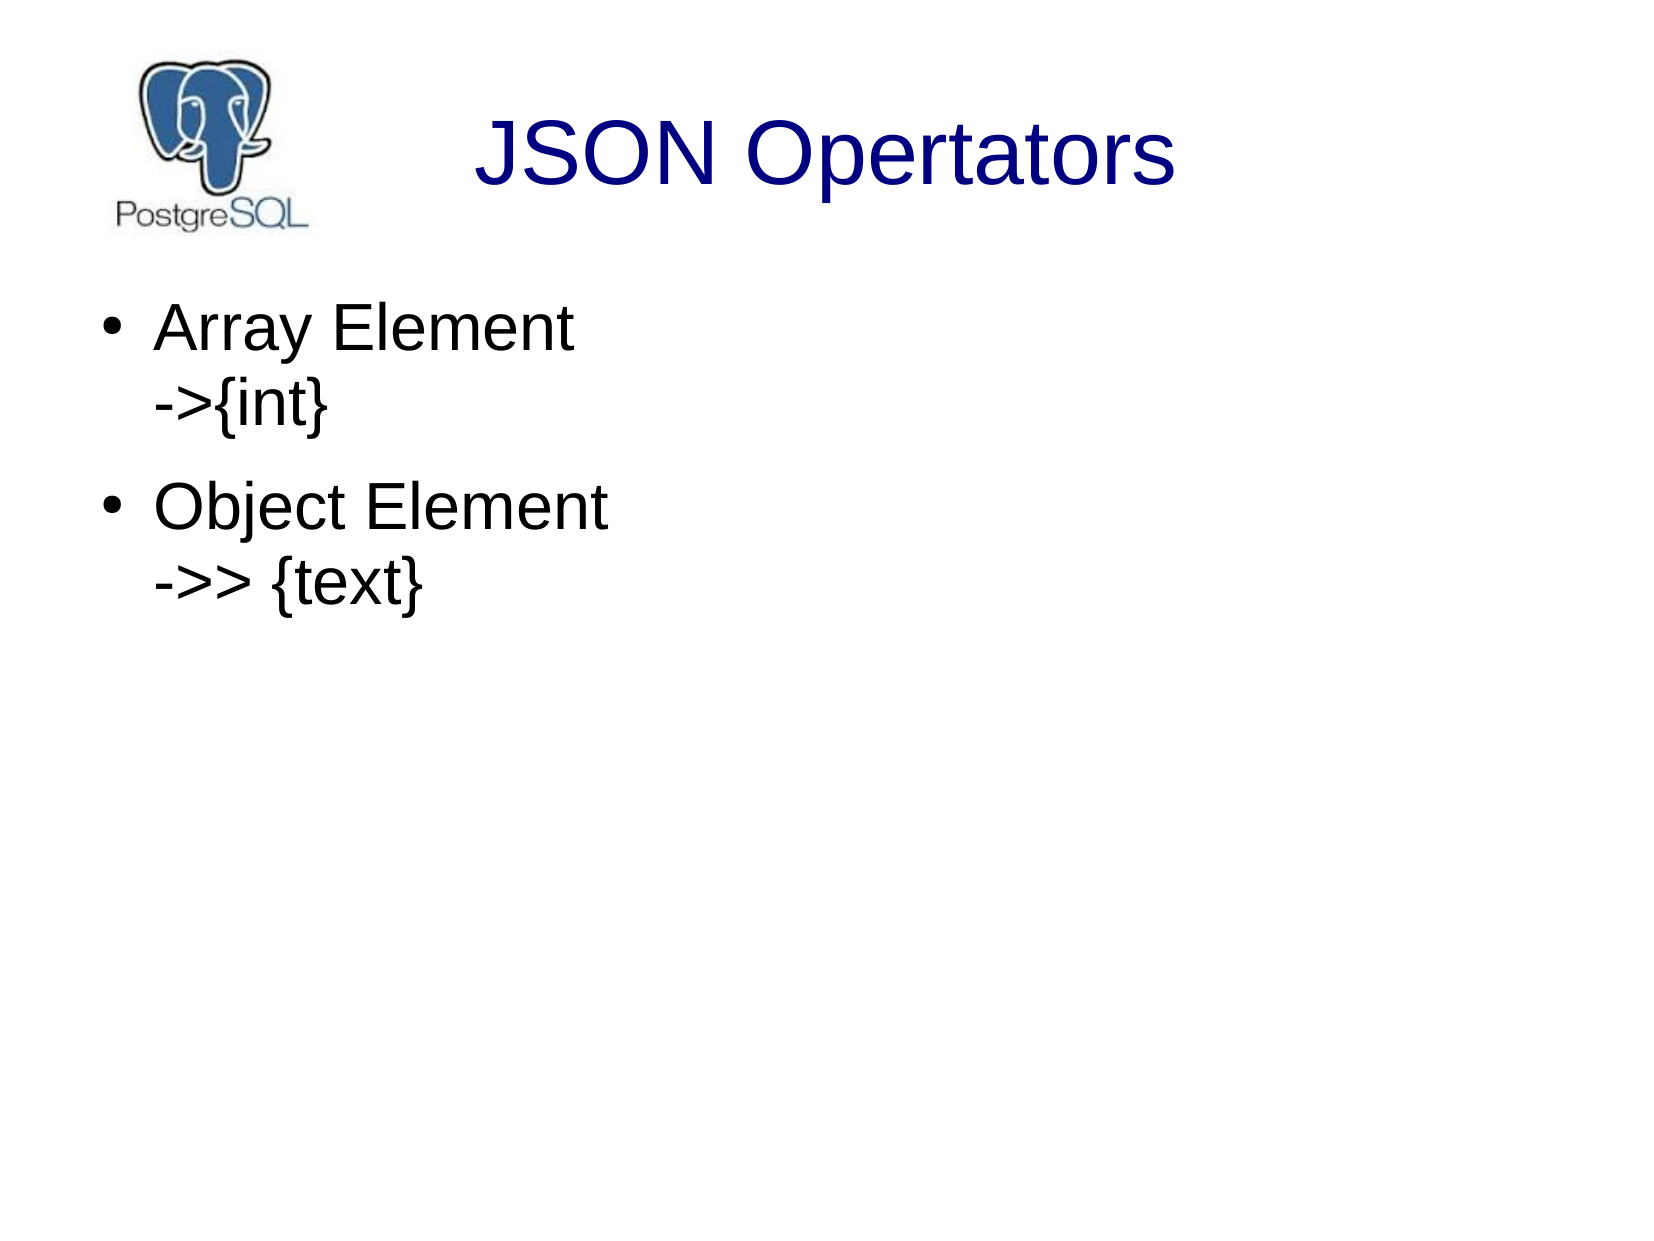

# JSON Opertators
Array Element
->{int}
Object Element
->> {text}